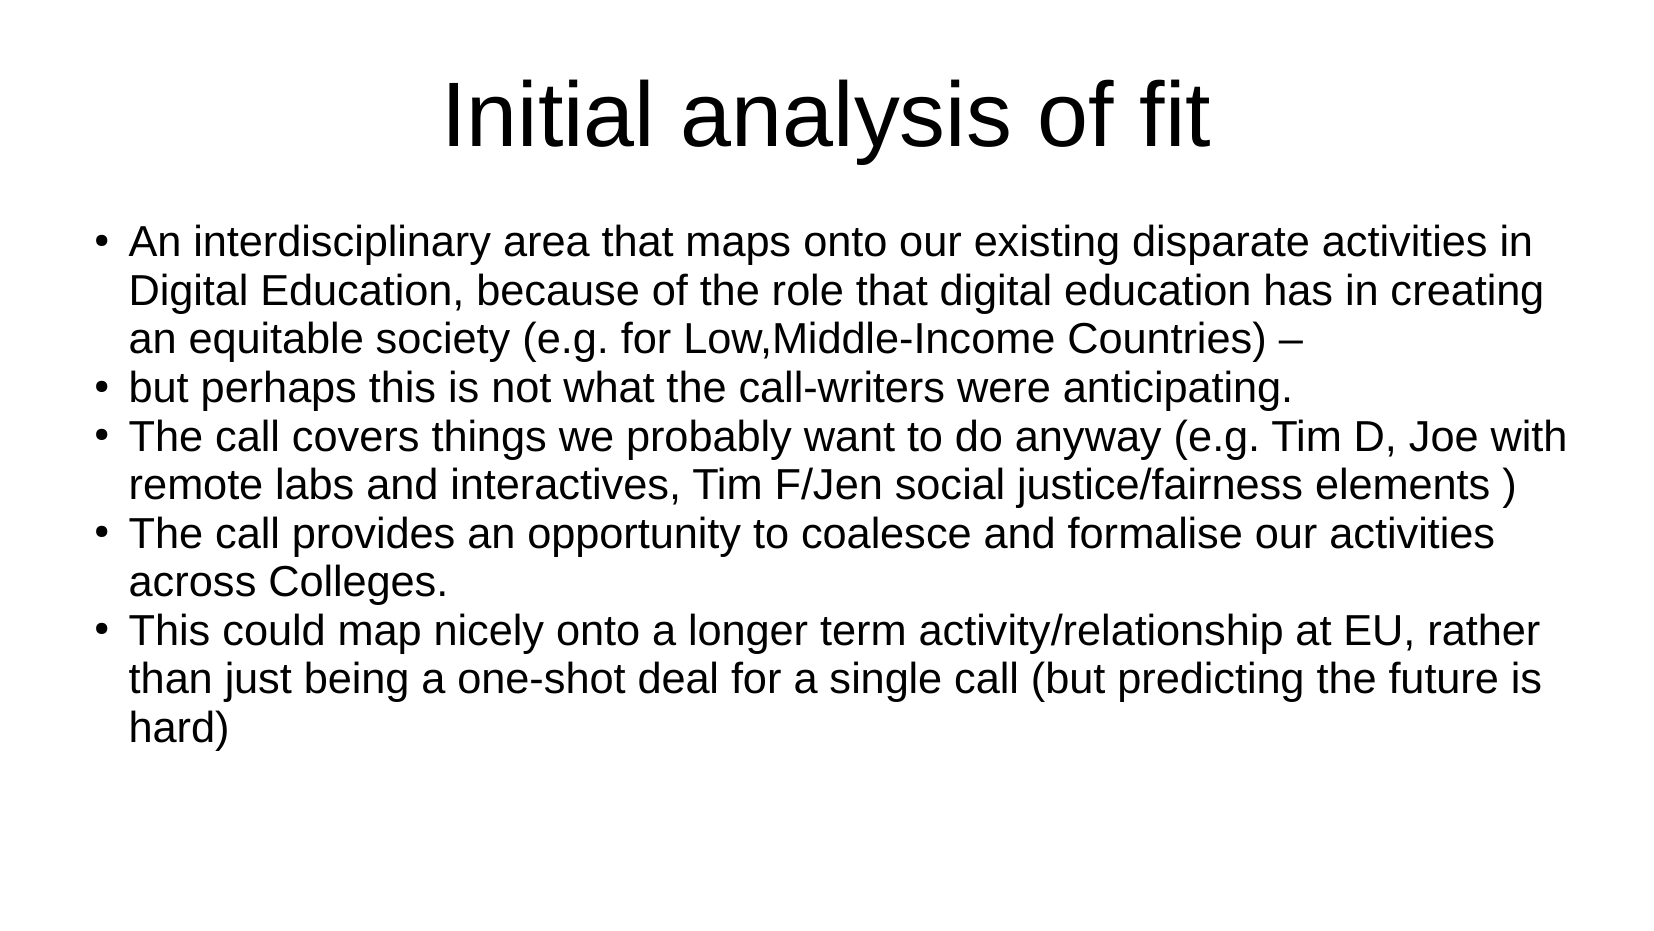

# Initial analysis of fit
An interdisciplinary area that maps onto our existing disparate activities in Digital Education, because of the role that digital education has in creating an equitable society (e.g. for Low,Middle-Income Countries) –
but perhaps this is not what the call-writers were anticipating.
The call covers things we probably want to do anyway (e.g. Tim D, Joe with remote labs and interactives, Tim F/Jen social justice/fairness elements )
The call provides an opportunity to coalesce and formalise our activities across Colleges.
This could map nicely onto a longer term activity/relationship at EU, rather than just being a one-shot deal for a single call (but predicting the future is hard)